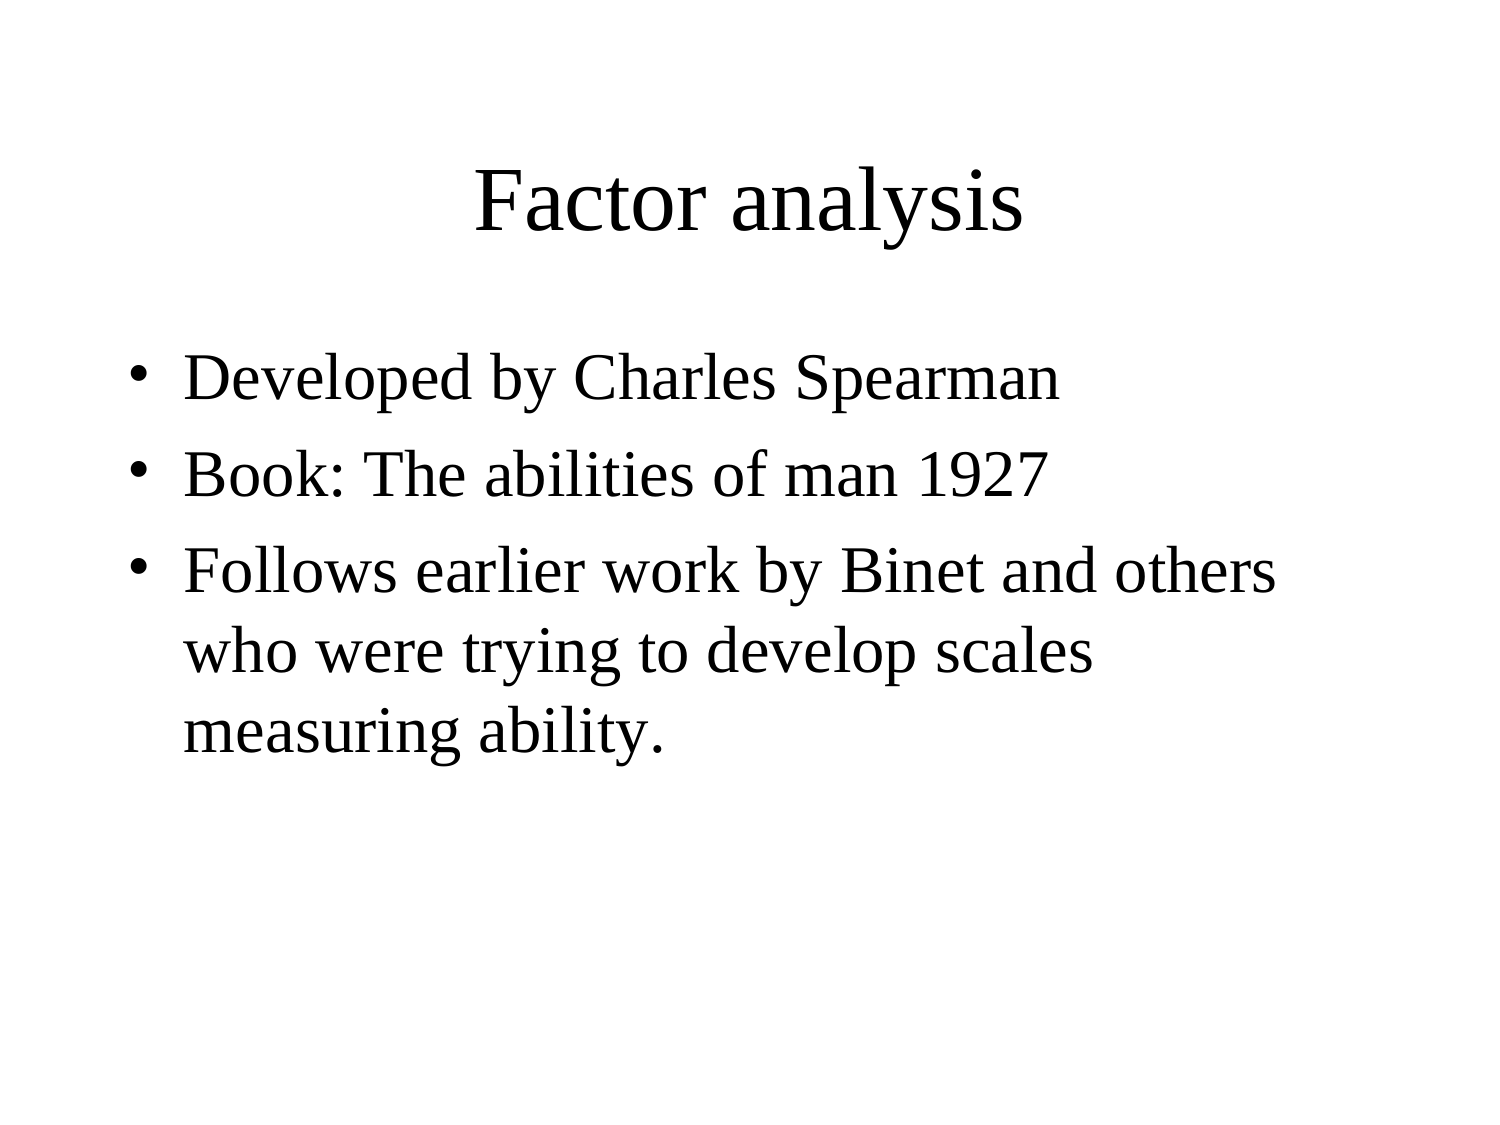

# Factor analysis
Developed by Charles Spearman
Book: The abilities of man 1927
Follows earlier work by Binet and others who were trying to develop scales measuring ability.